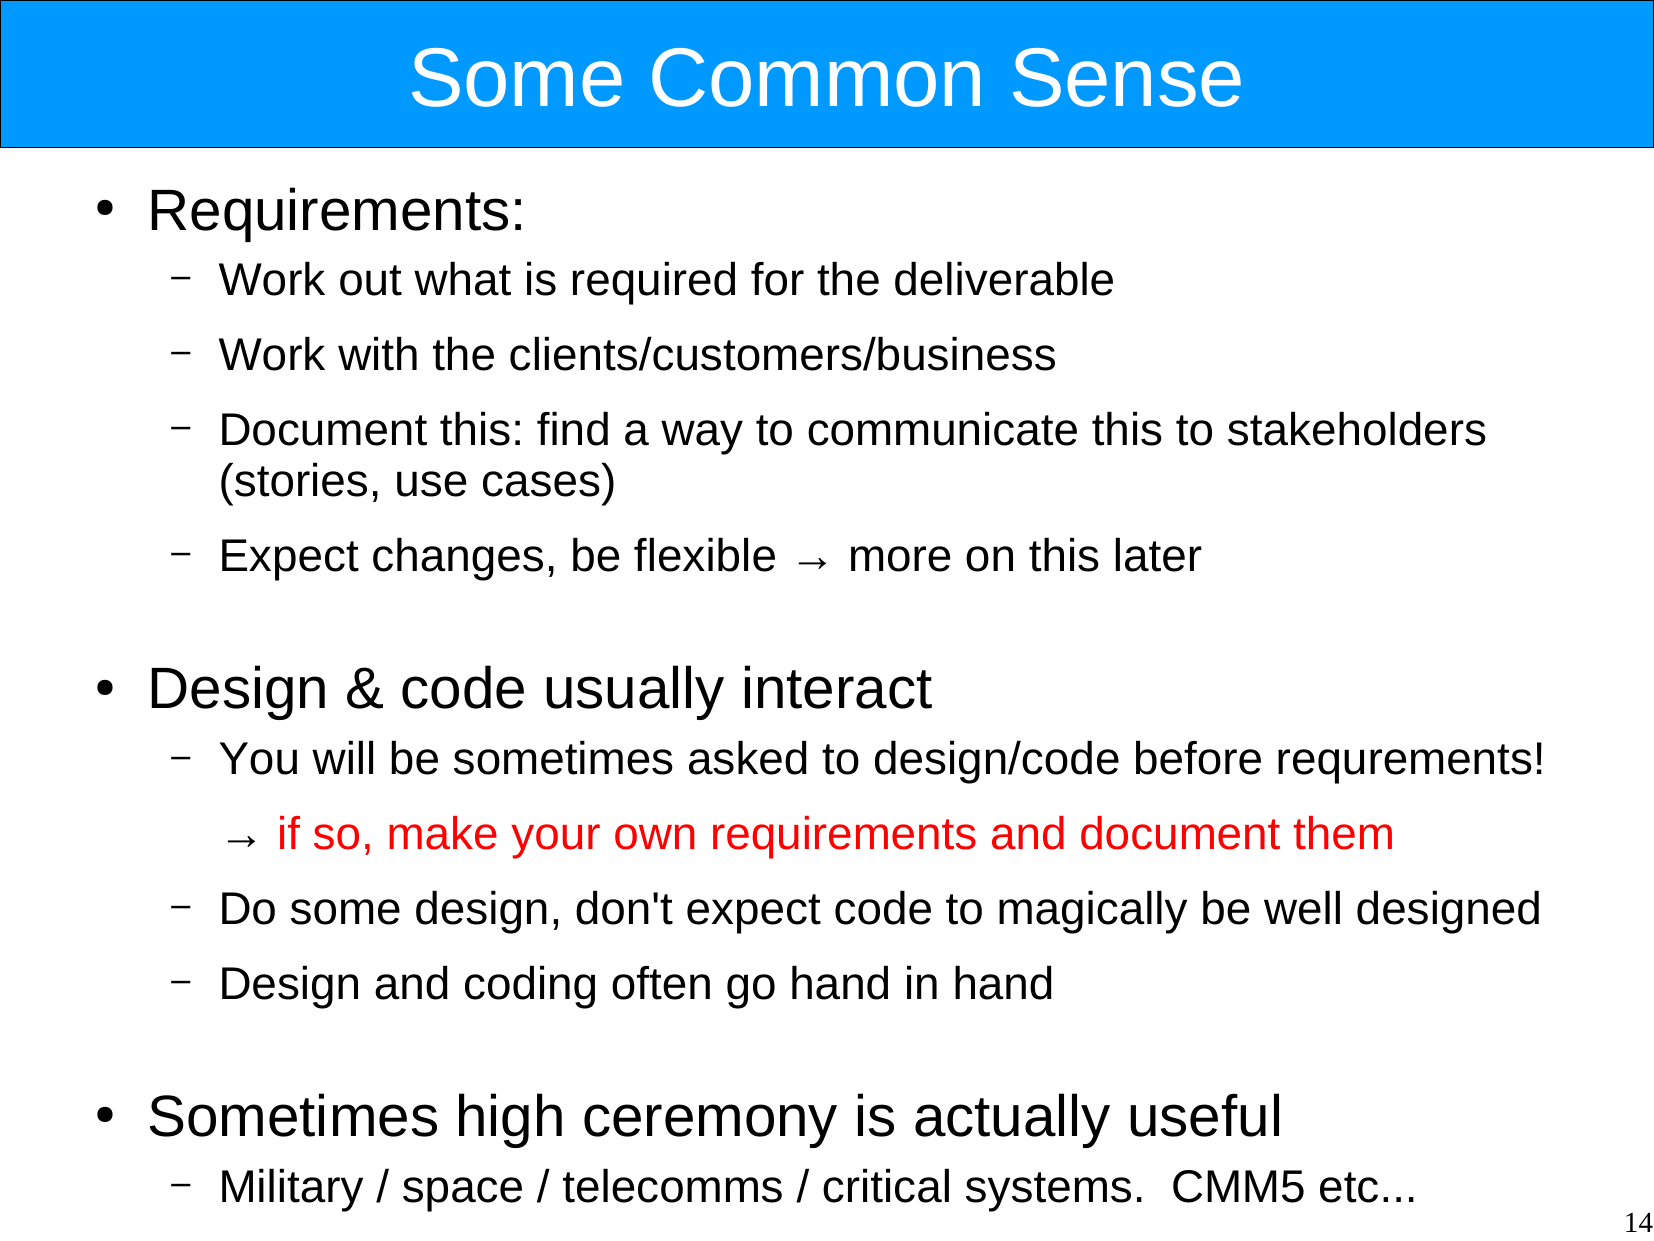

# Some Common Sense
Requirements:
Work out what is required for the deliverable
Work with the clients/customers/business
Document this: find a way to communicate this to stakeholders
(stories, use cases)
Expect changes, be flexible → more on this later
Design & code usually interact
You will be sometimes asked to design/code before requrements!
→ if so, make your own requirements and document them
Do some design, don't expect code to magically be well designed
Design and coding often go hand in hand
Sometimes high ceremony is actually useful
Military / space / telecomms / critical systems. CMM5 etc...
14